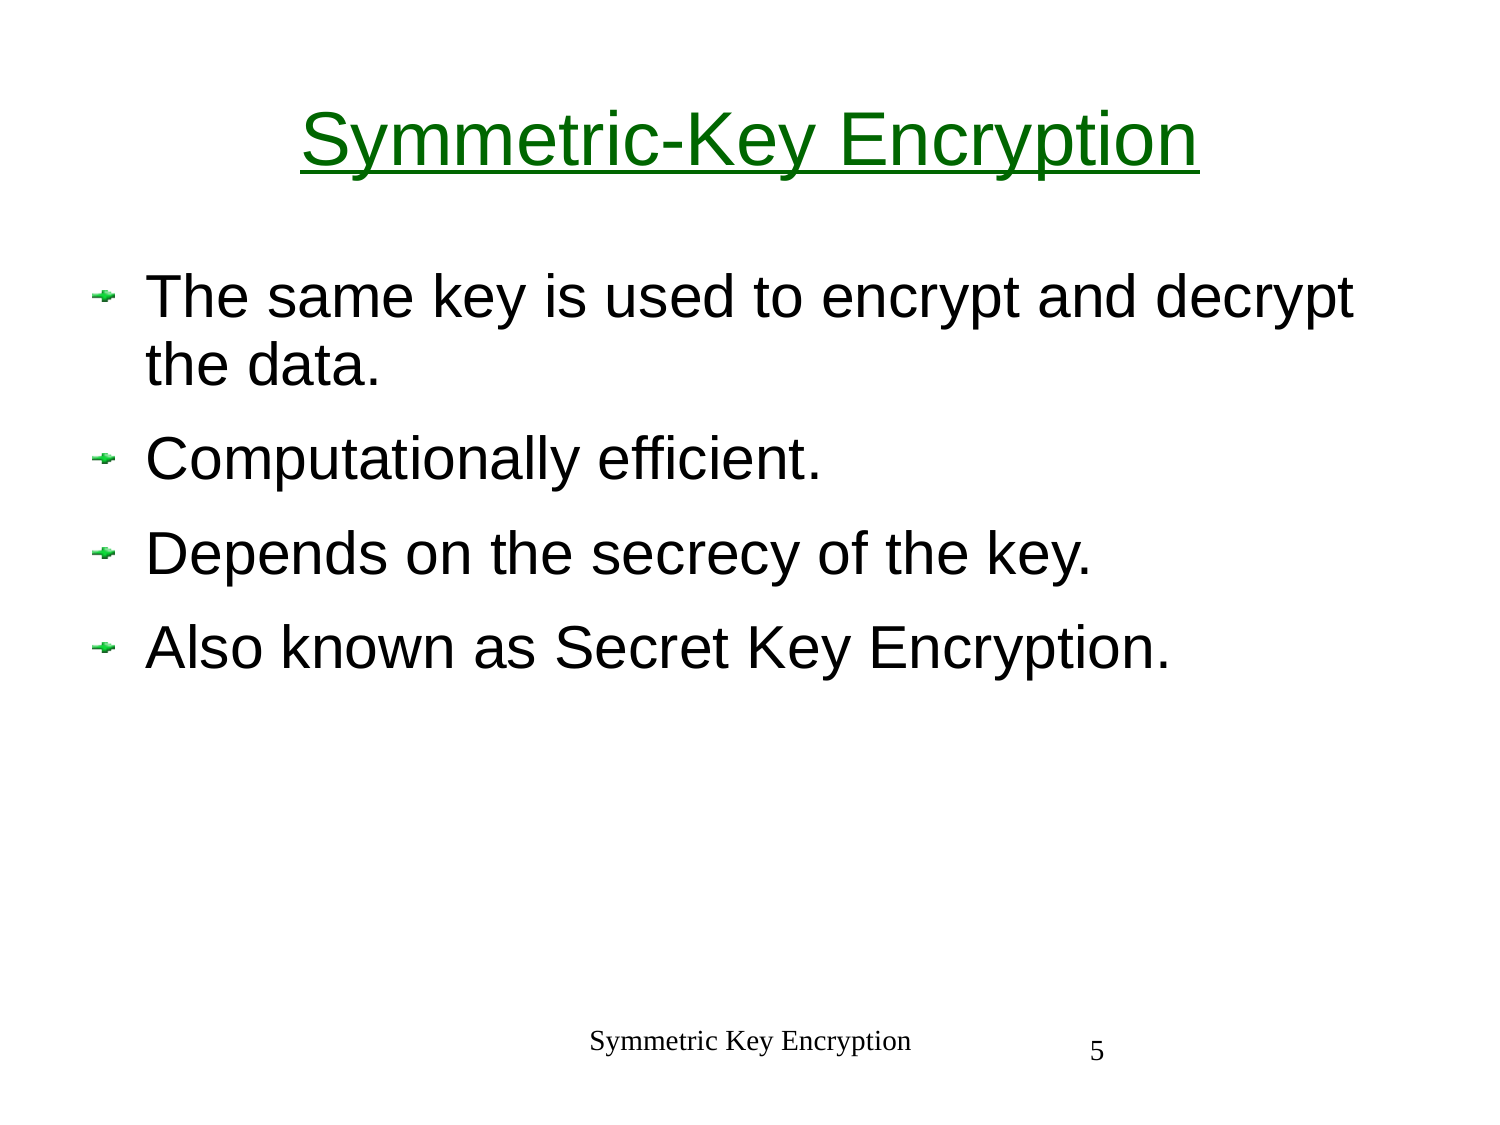

# Symmetric-Key Encryption
The same key is used to encrypt and decrypt the data.
Computationally efficient.
Depends on the secrecy of the key.
Also known as Secret Key Encryption.
Symmetric Key Encryption